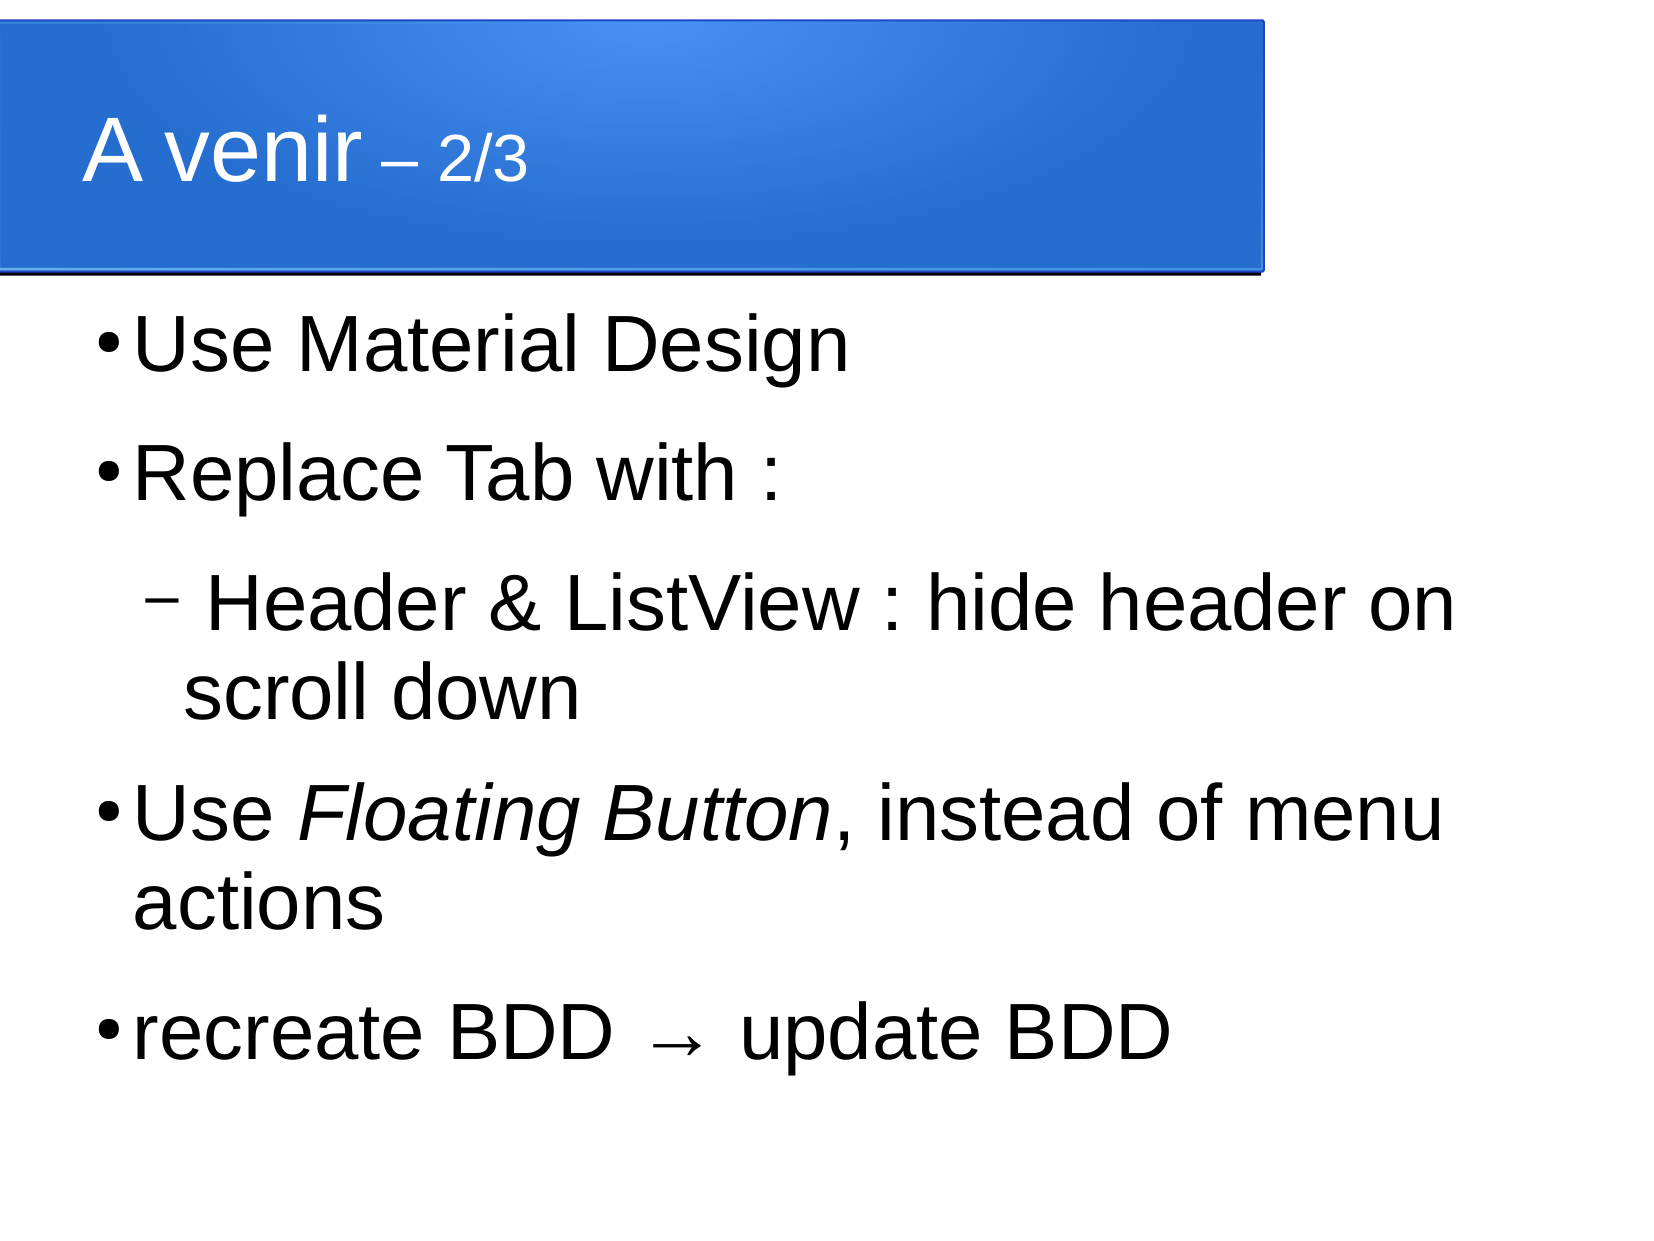

# A venir – 2/3
Use Material Design
Replace Tab with :
 Header & ListView : hide header on scroll down
Use Floating Button, instead of menu actions
recreate BDD → update BDD